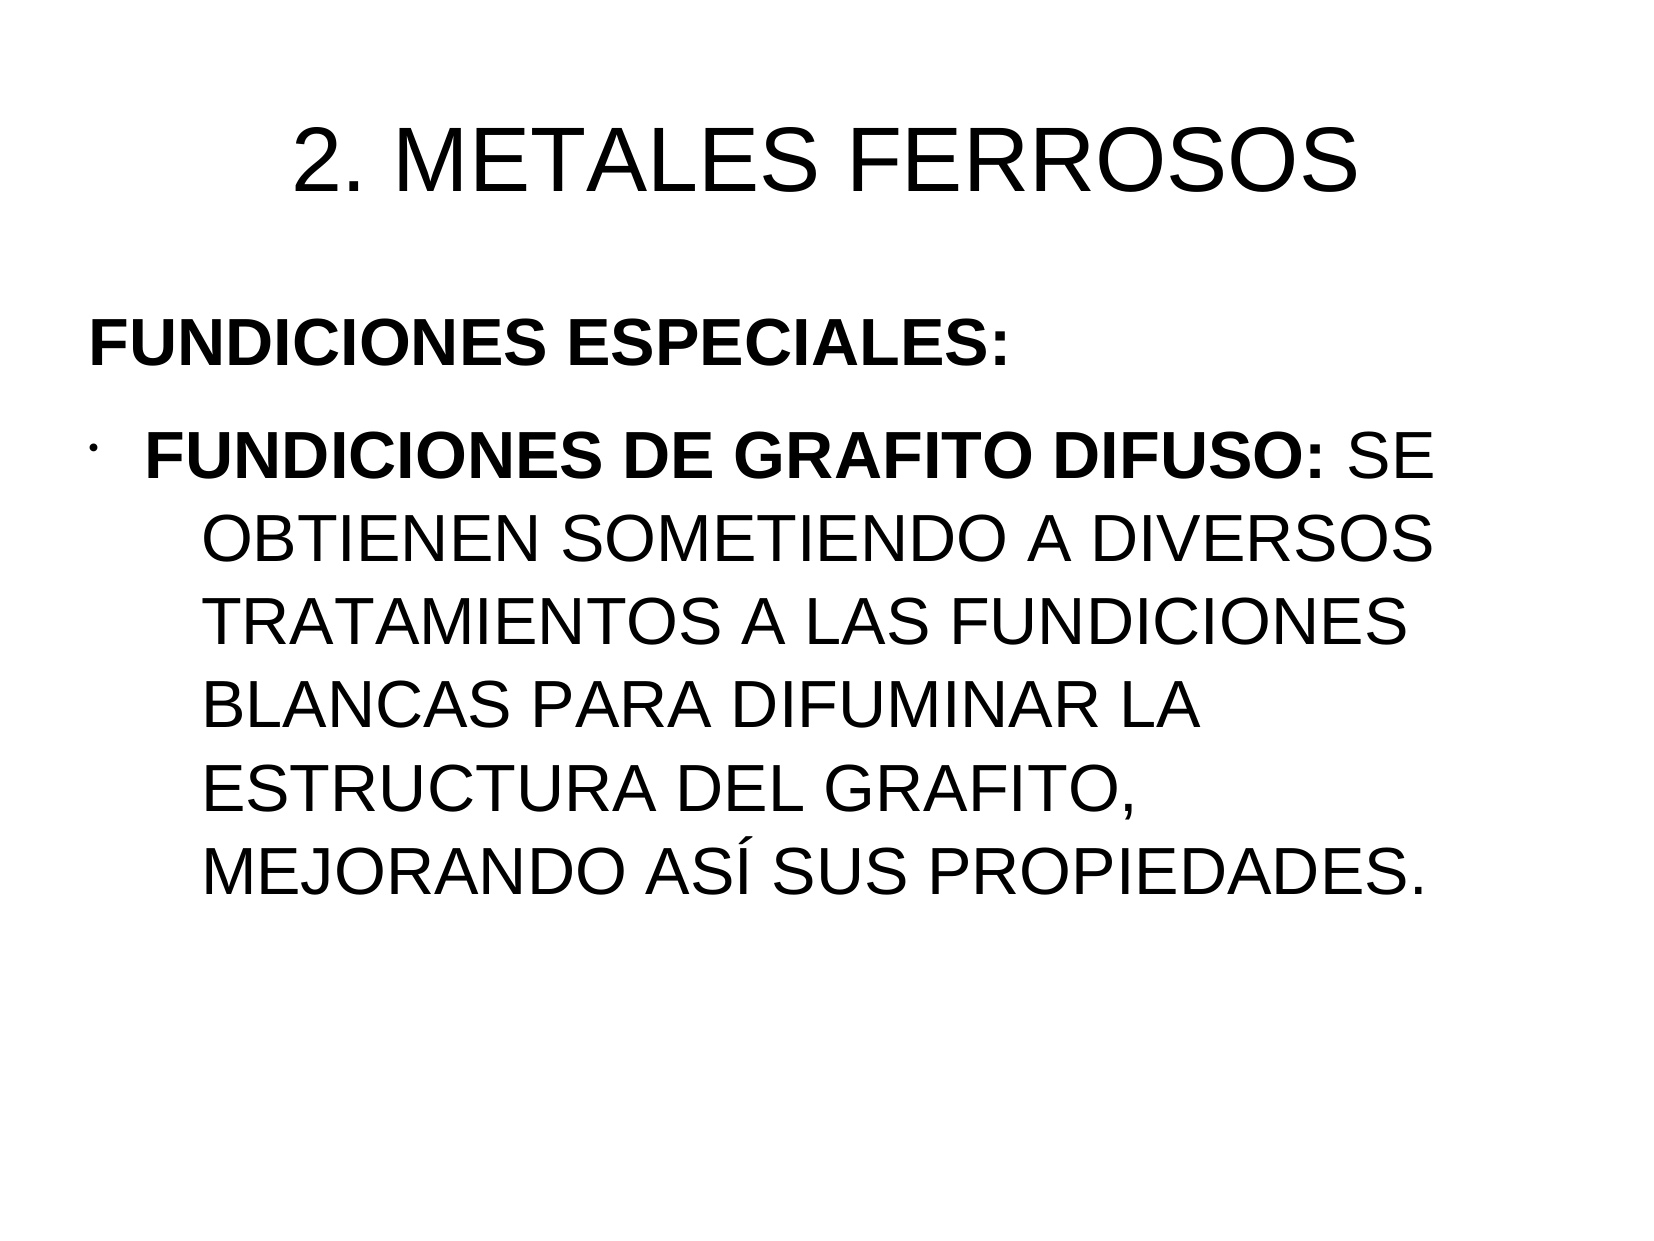

# 2. METALES FERROSOS
FUNDICIONES ESPECIALES:
FUNDICIONES DE GRAFITO DIFUSO: SE OBTIENEN SOMETIENDO A DIVERSOS TRATAMIENTOS A LAS FUNDICIONES BLANCAS PARA DIFUMINAR LA ESTRUCTURA DEL GRAFITO, MEJORANDO ASÍ SUS PROPIEDADES.